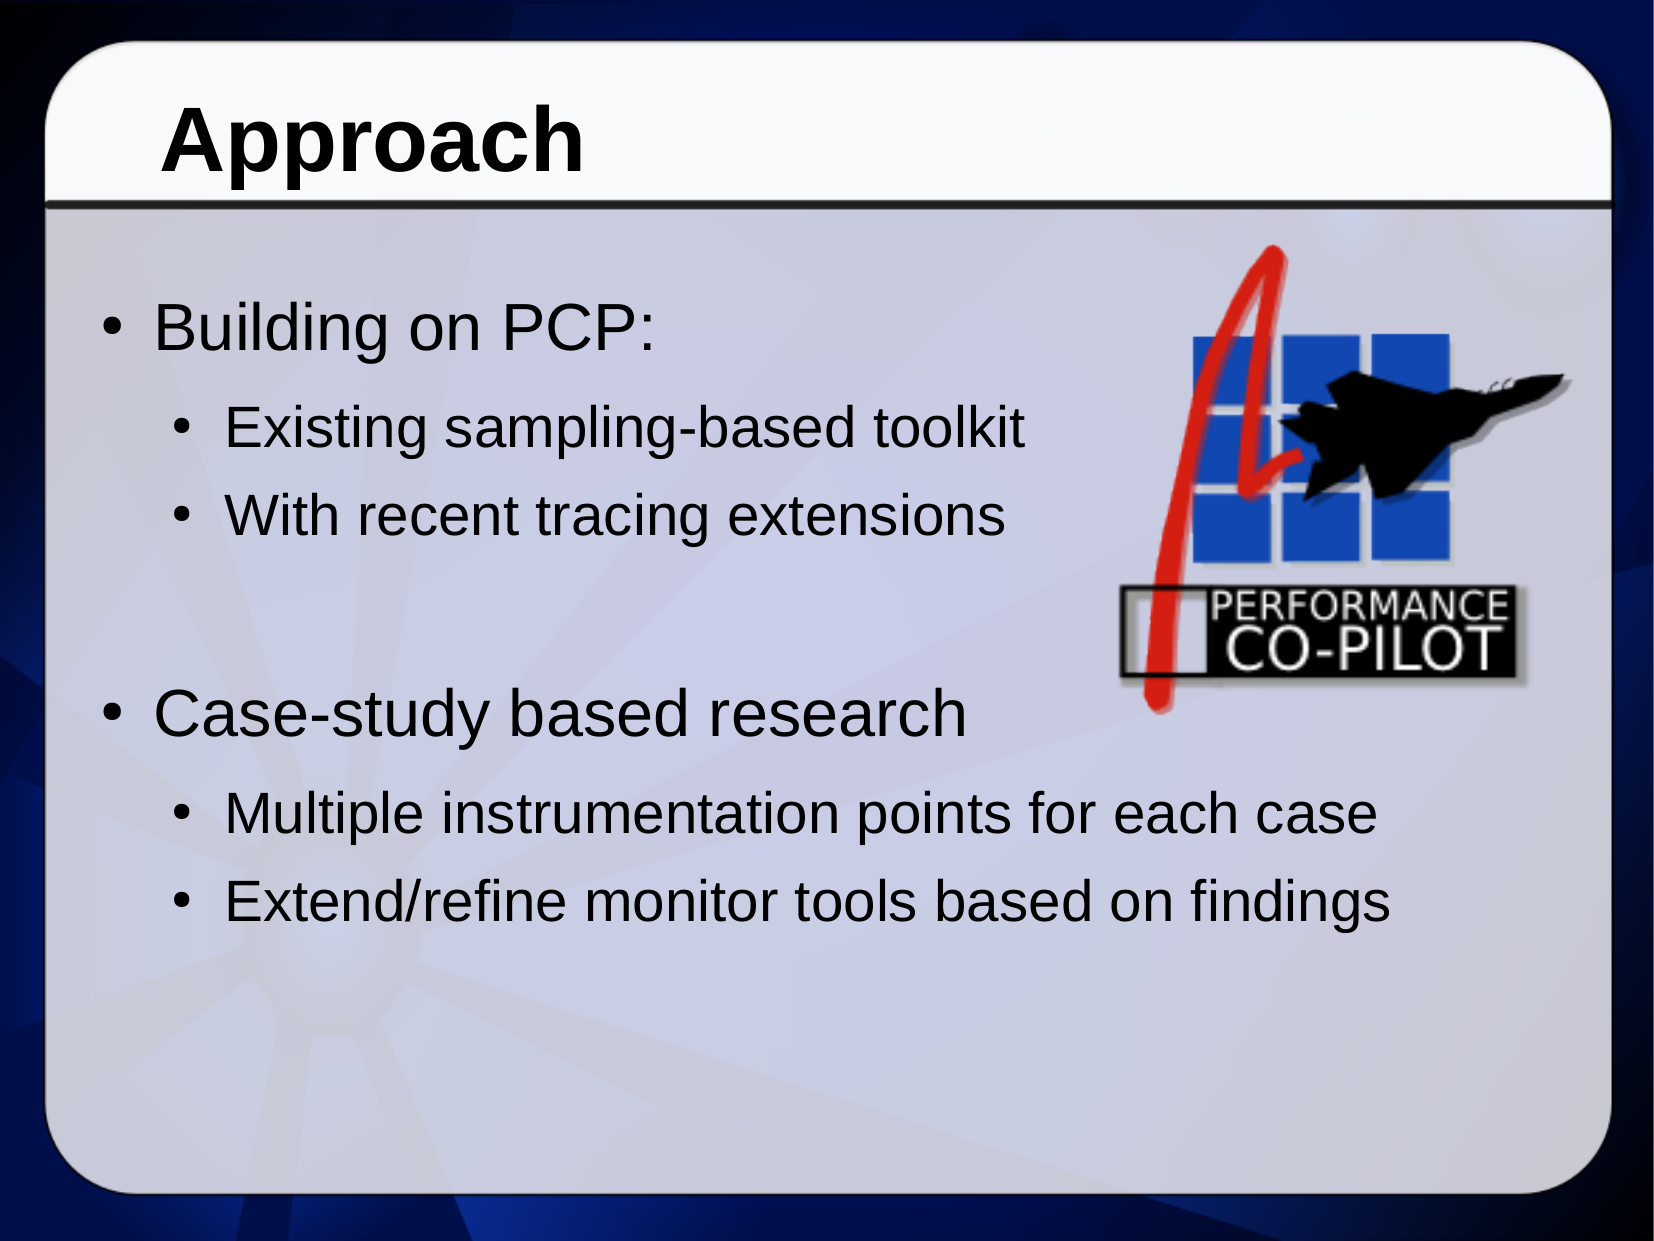

# Approach
Building on PCP:
Existing sampling-based toolkit
With recent tracing extensions
Case-study based research
Multiple instrumentation points for each case
Extend/refine monitor tools based on findings